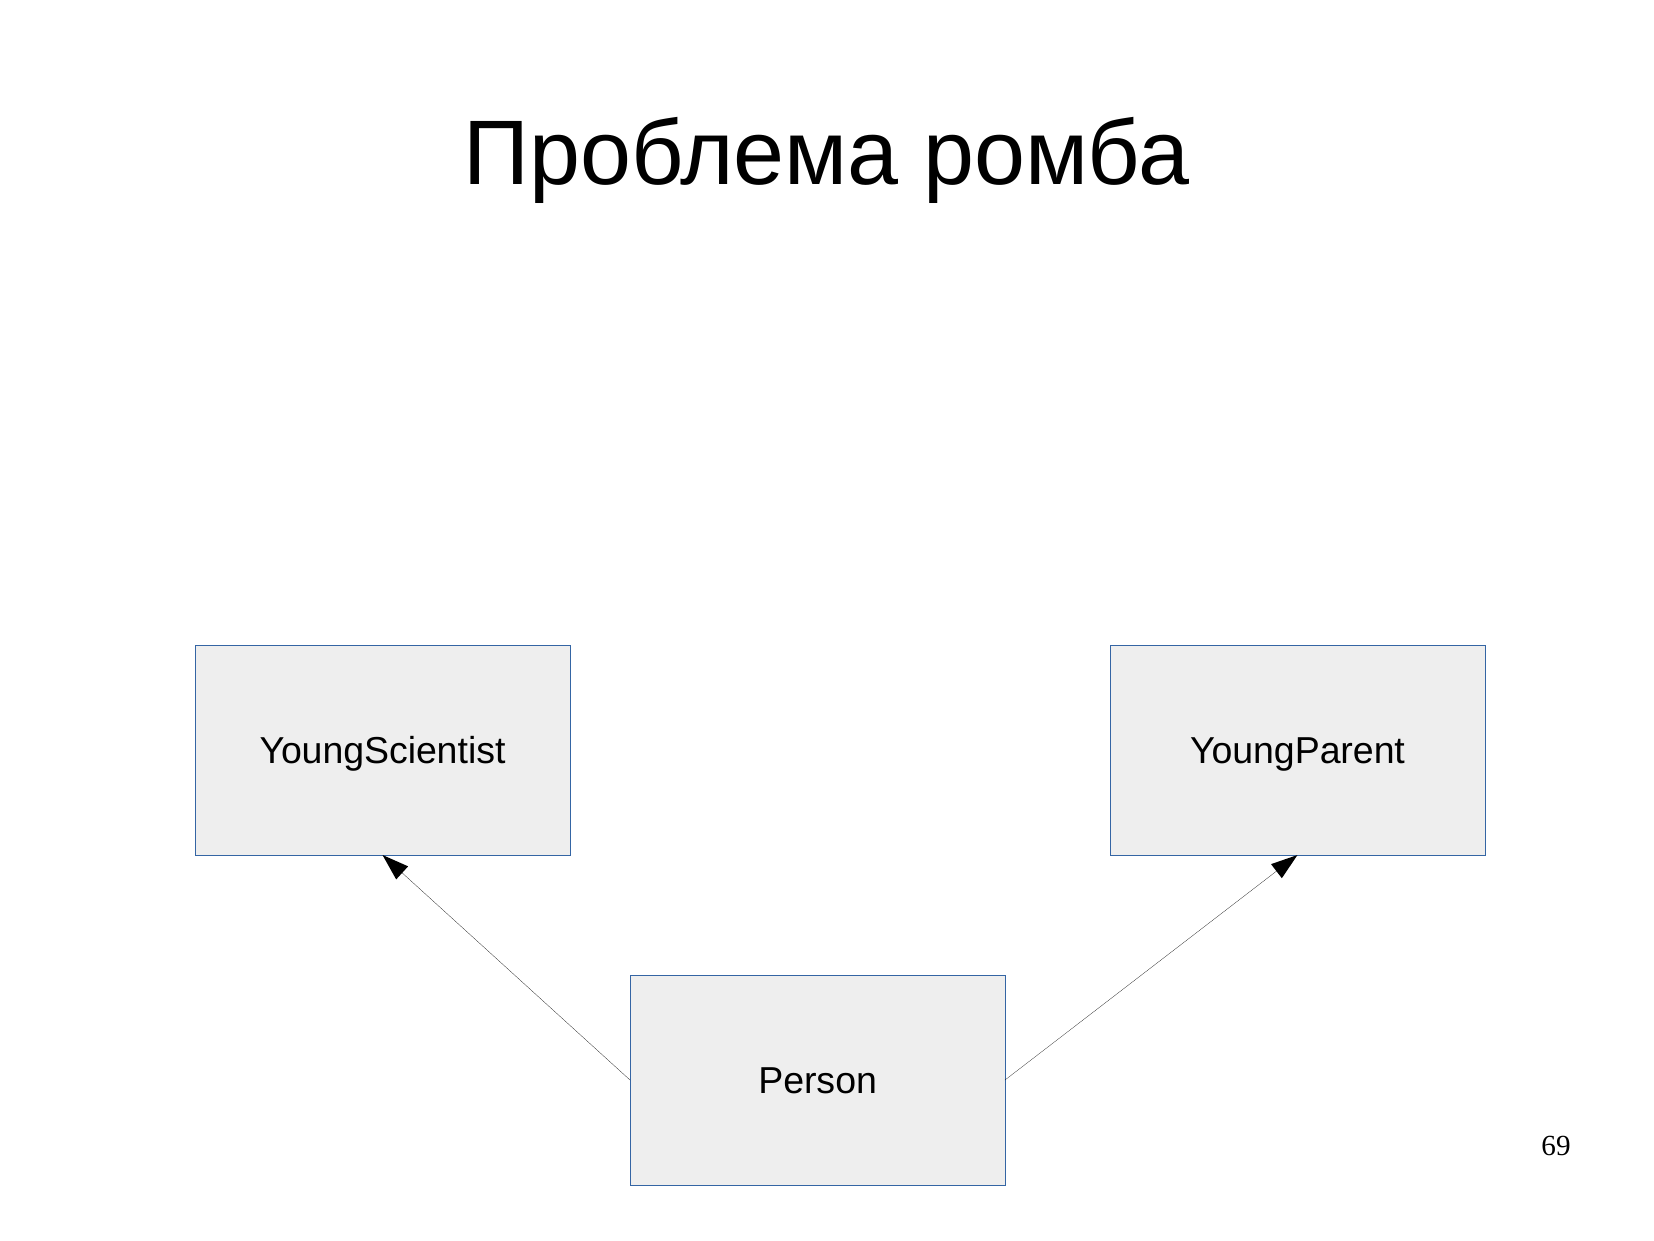

# Проблема ромба
YoungScientist
YoungParent
Person
69